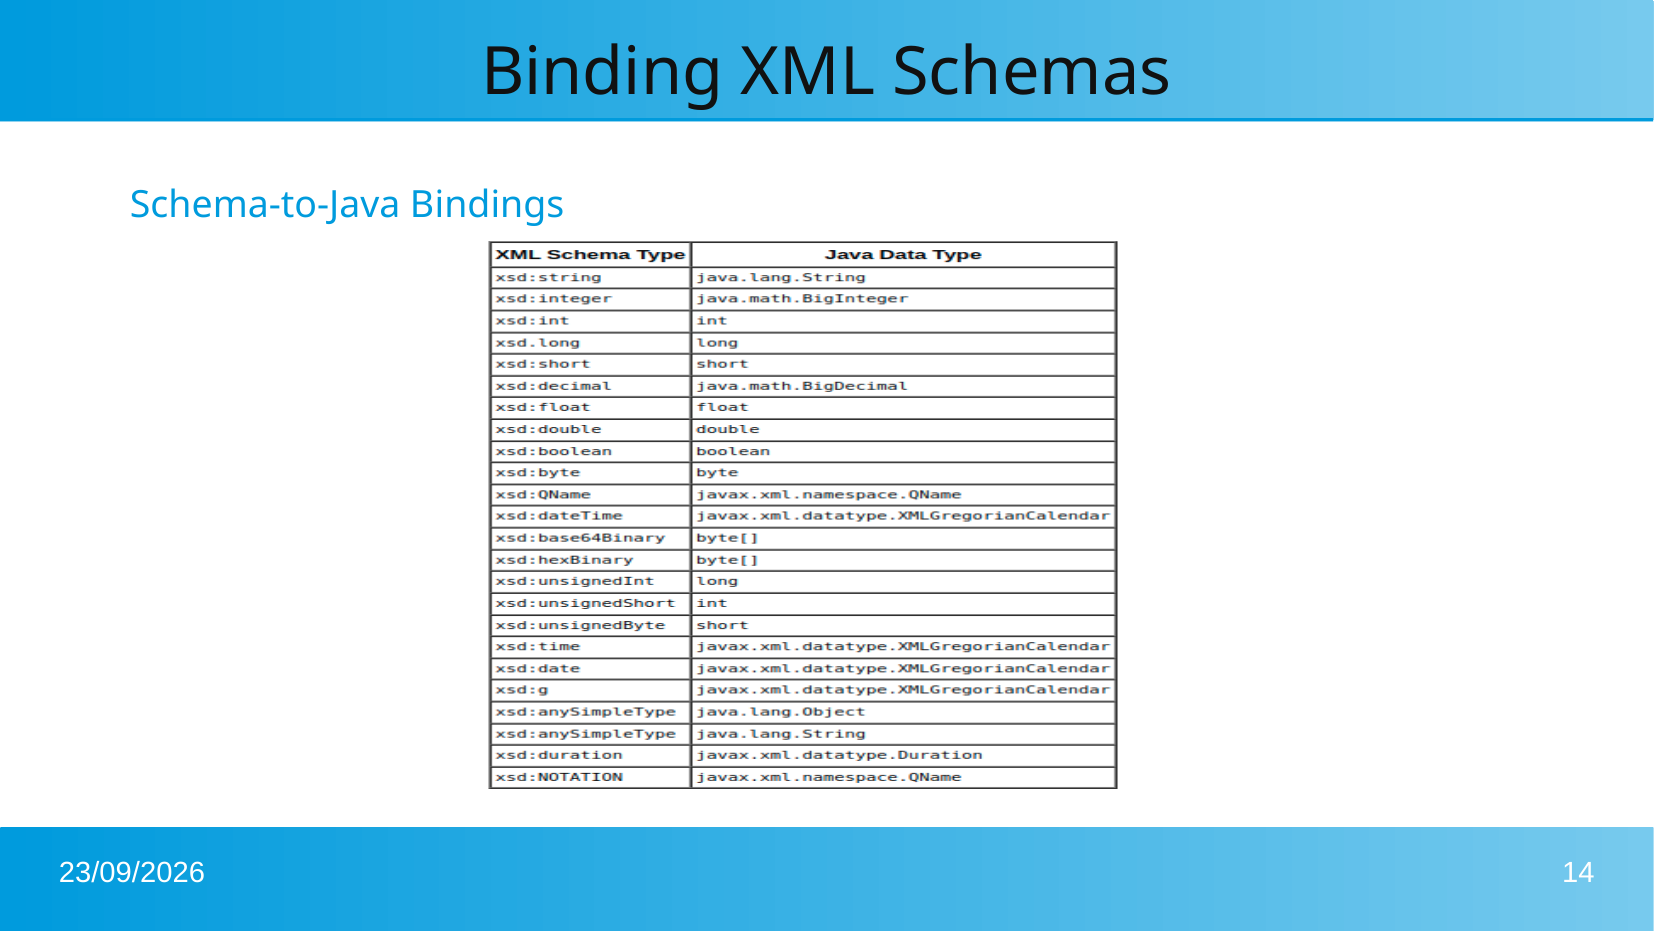

# Binding XML Schemas
Schema-to-Java Bindings
14